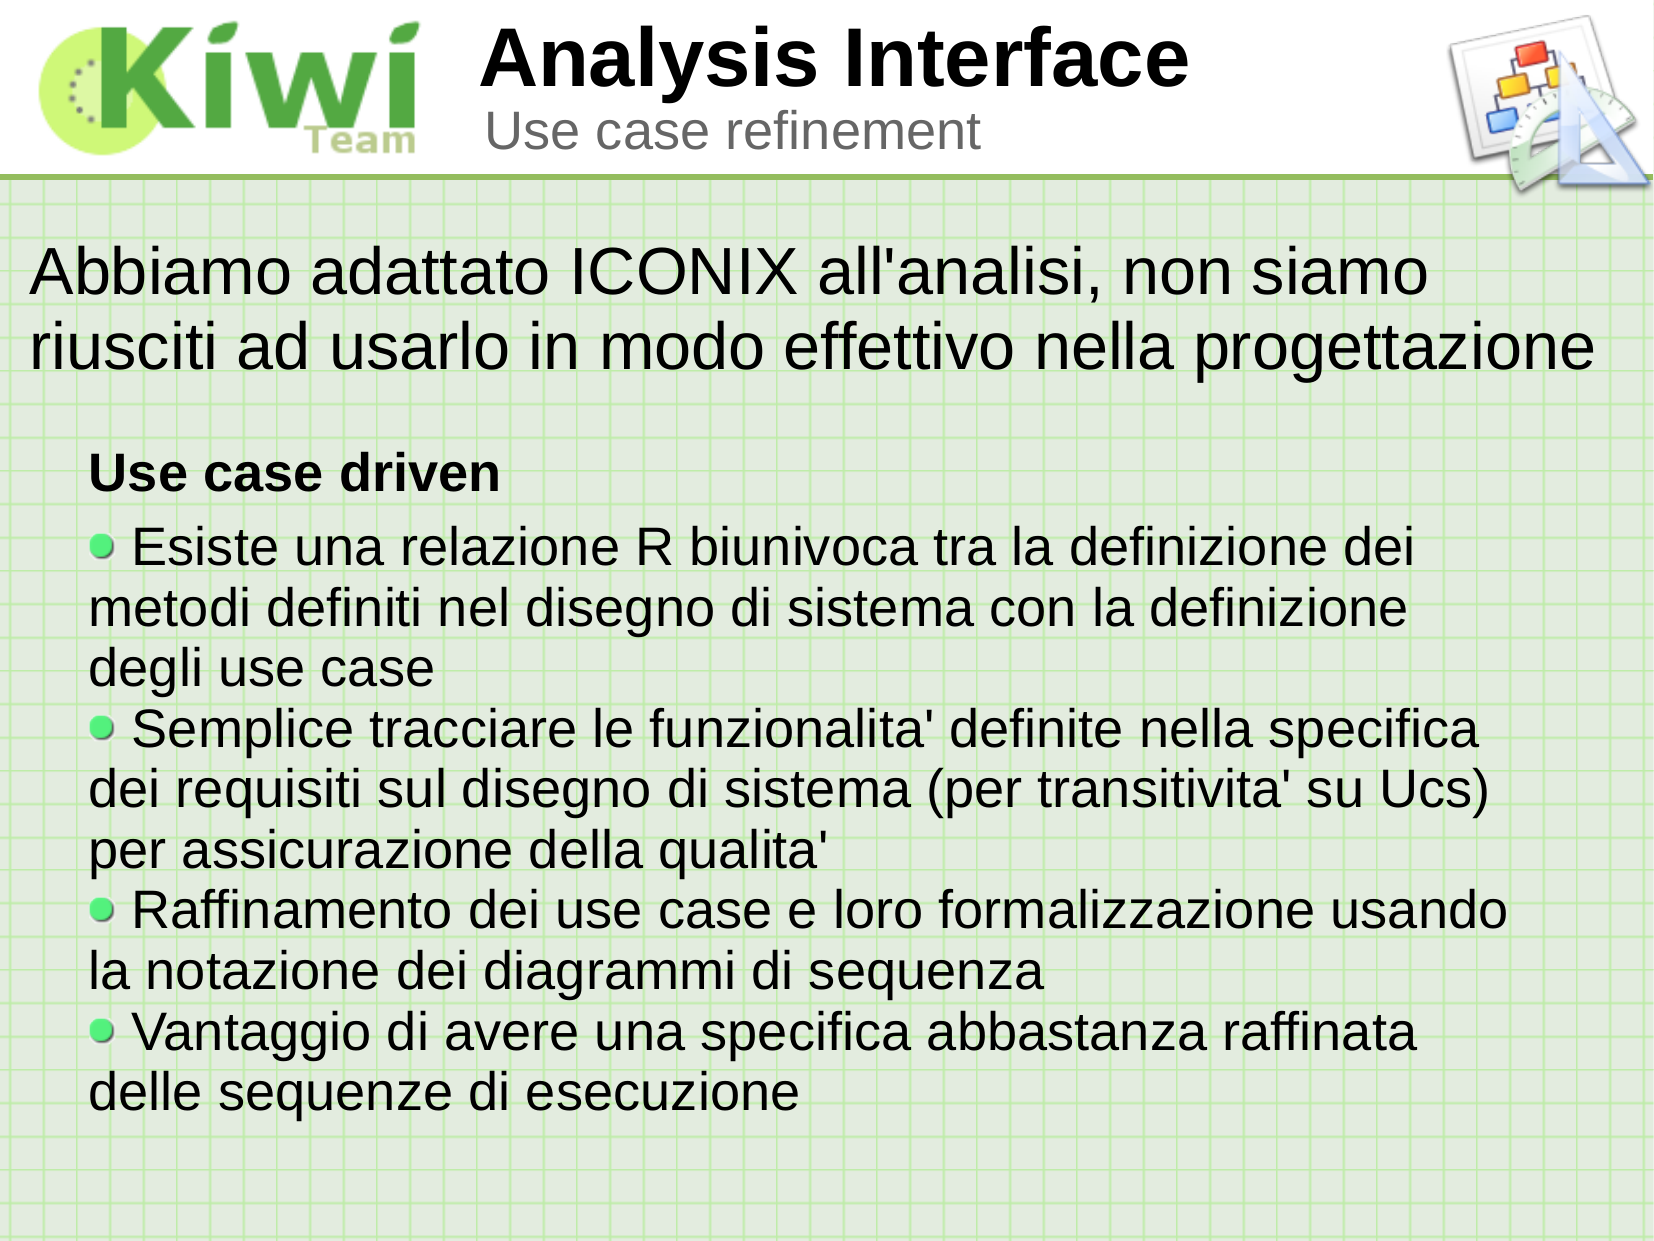

# Analysis Interface
Use case refinement
Abbiamo adattato ICONIX all'analisi, non siamo riusciti ad usarlo in modo effettivo nella progettazione
Use case driven
 Esiste una relazione R biunivoca tra la definizione dei metodi definiti nel disegno di sistema con la definizione degli use case
 Semplice tracciare le funzionalita' definite nella specifica dei requisiti sul disegno di sistema (per transitivita' su Ucs) per assicurazione della qualita'
 Raffinamento dei use case e loro formalizzazione usando la notazione dei diagrammi di sequenza
 Vantaggio di avere una specifica abbastanza raffinata delle sequenze di esecuzione